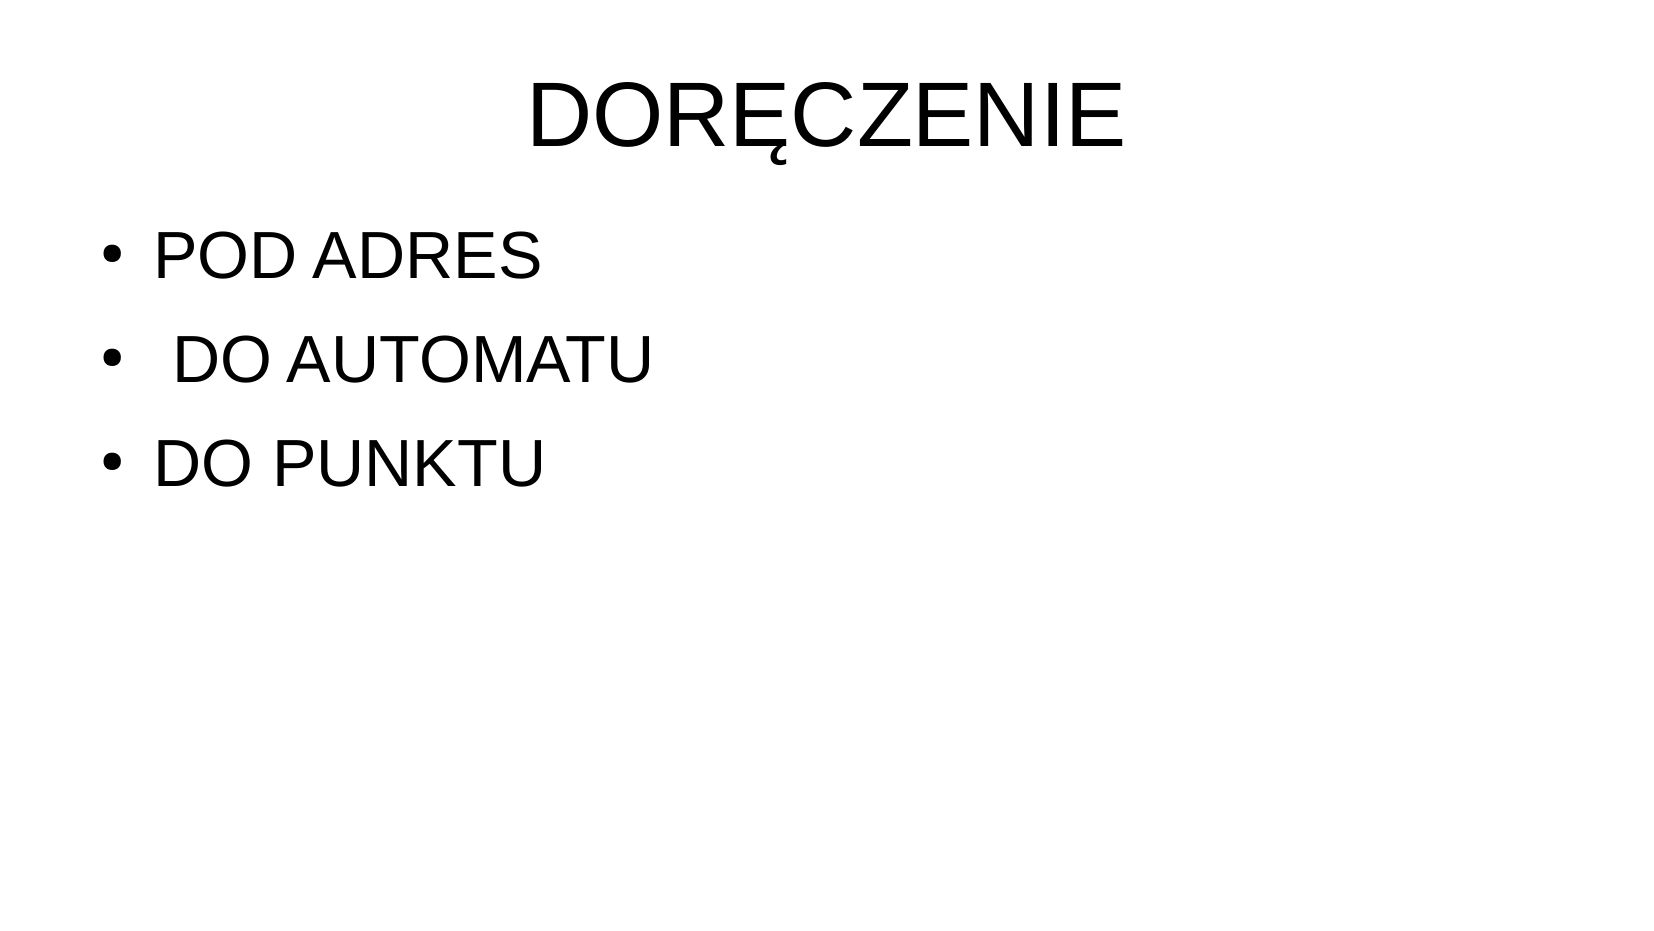

# DORĘCZENIE
POD ADRES
 DO AUTOMATU
DO PUNKTU